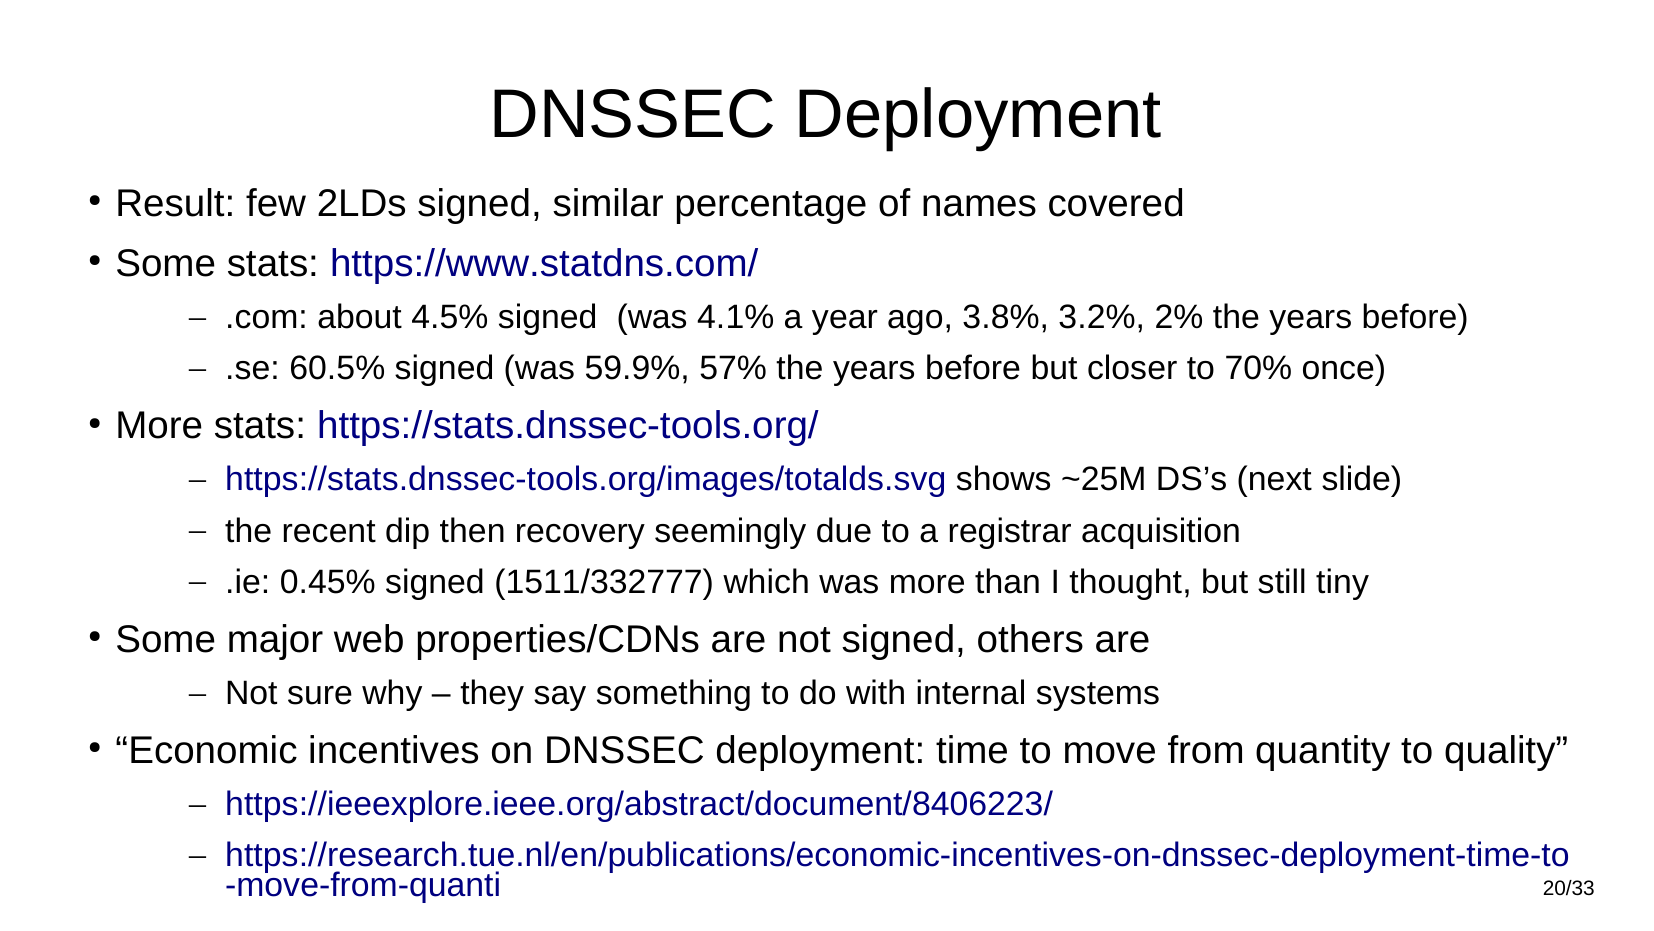

# DNSSEC Deployment
Result: few 2LDs signed, similar percentage of names covered
Some stats: https://www.statdns.com/
.com: about 4.5% signed (was 4.1% a year ago, 3.8%, 3.2%, 2% the years before)
.se: 60.5% signed (was 59.9%, 57% the years before but closer to 70% once)
More stats: https://stats.dnssec-tools.org/
https://stats.dnssec-tools.org/images/totalds.svg shows ~25M DS’s (next slide)
the recent dip then recovery seemingly due to a registrar acquisition
.ie: 0.45% signed (1511/332777) which was more than I thought, but still tiny
Some major web properties/CDNs are not signed, others are
Not sure why – they say something to do with internal systems
“Economic incentives on DNSSEC deployment: time to move from quantity to quality”
https://ieeexplore.ieee.org/abstract/document/8406223/
https://research.tue.nl/en/publications/economic-incentives-on-dnssec-deployment-time-to-move-from-quanti